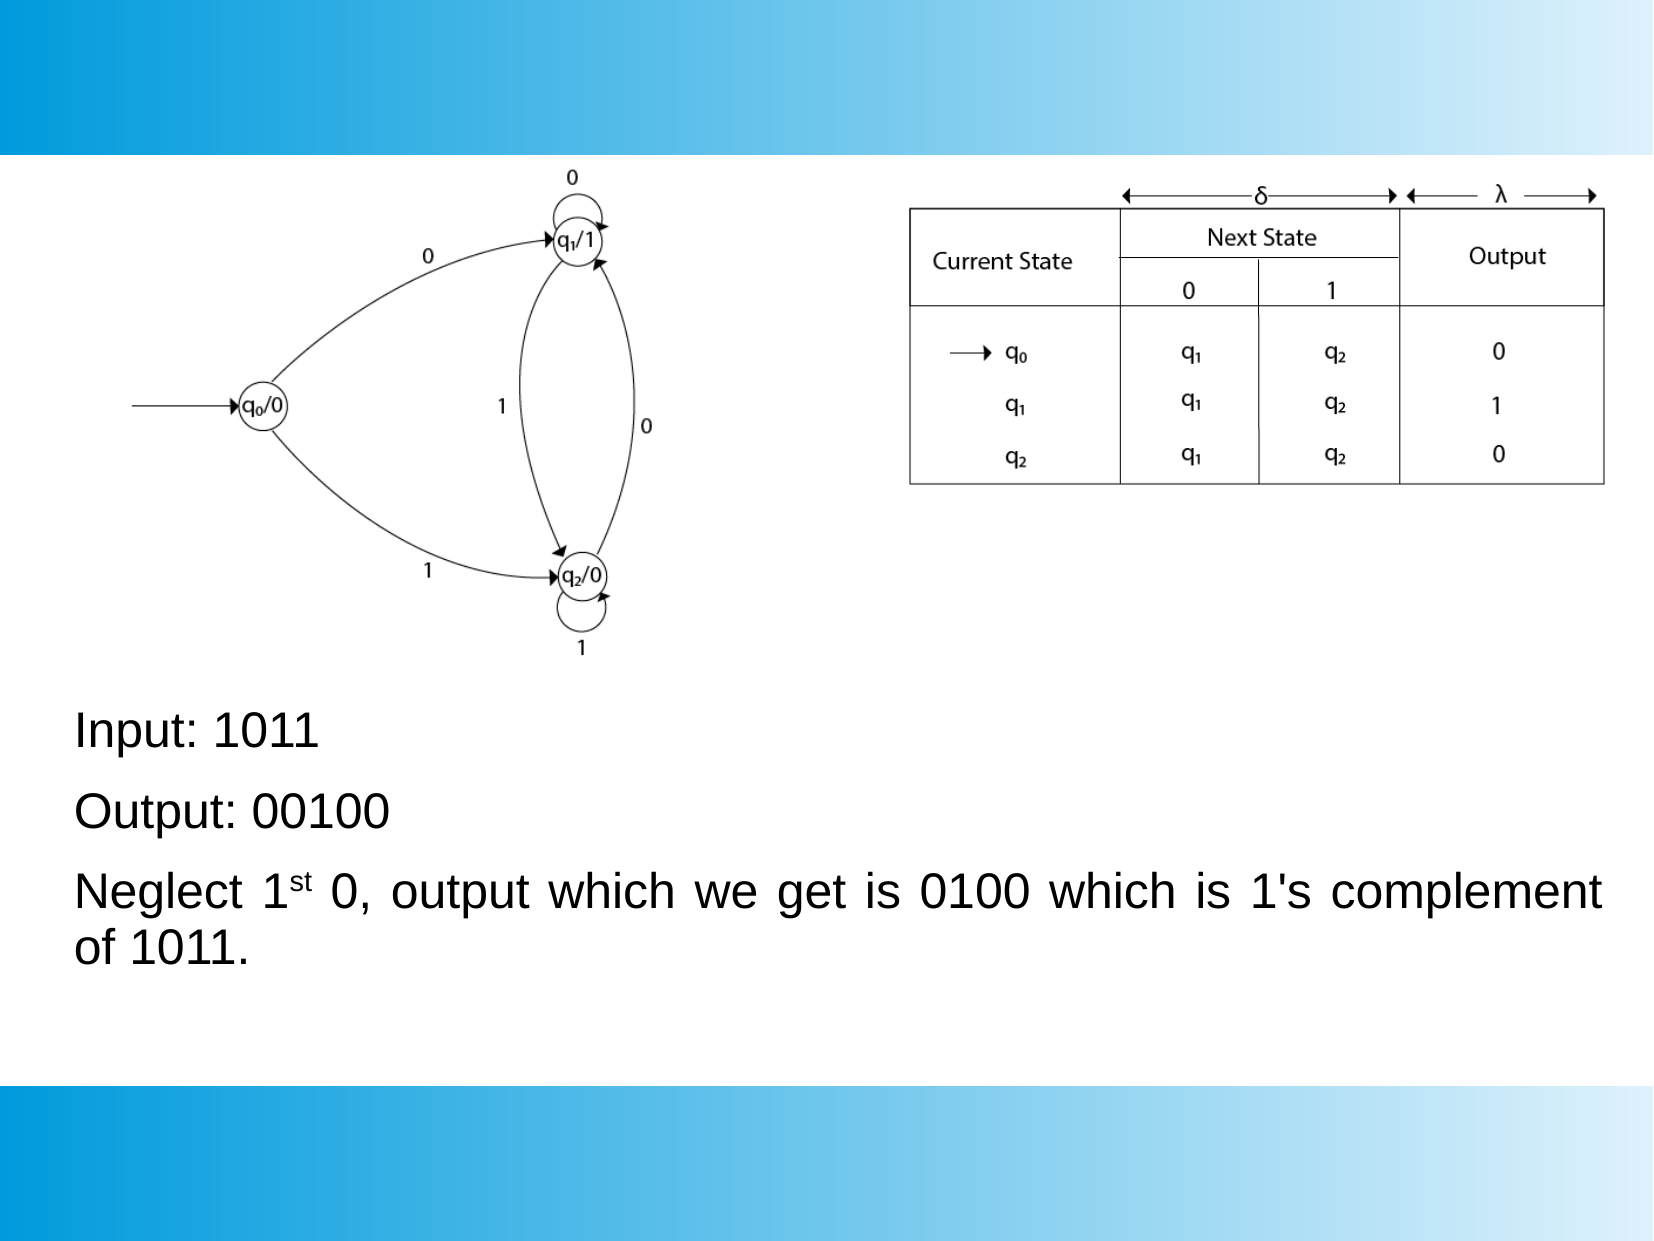

Input: 1011
Output: 00100
Neglect 1st 0, output which we get is 0100 which is 1's complement of 1011.